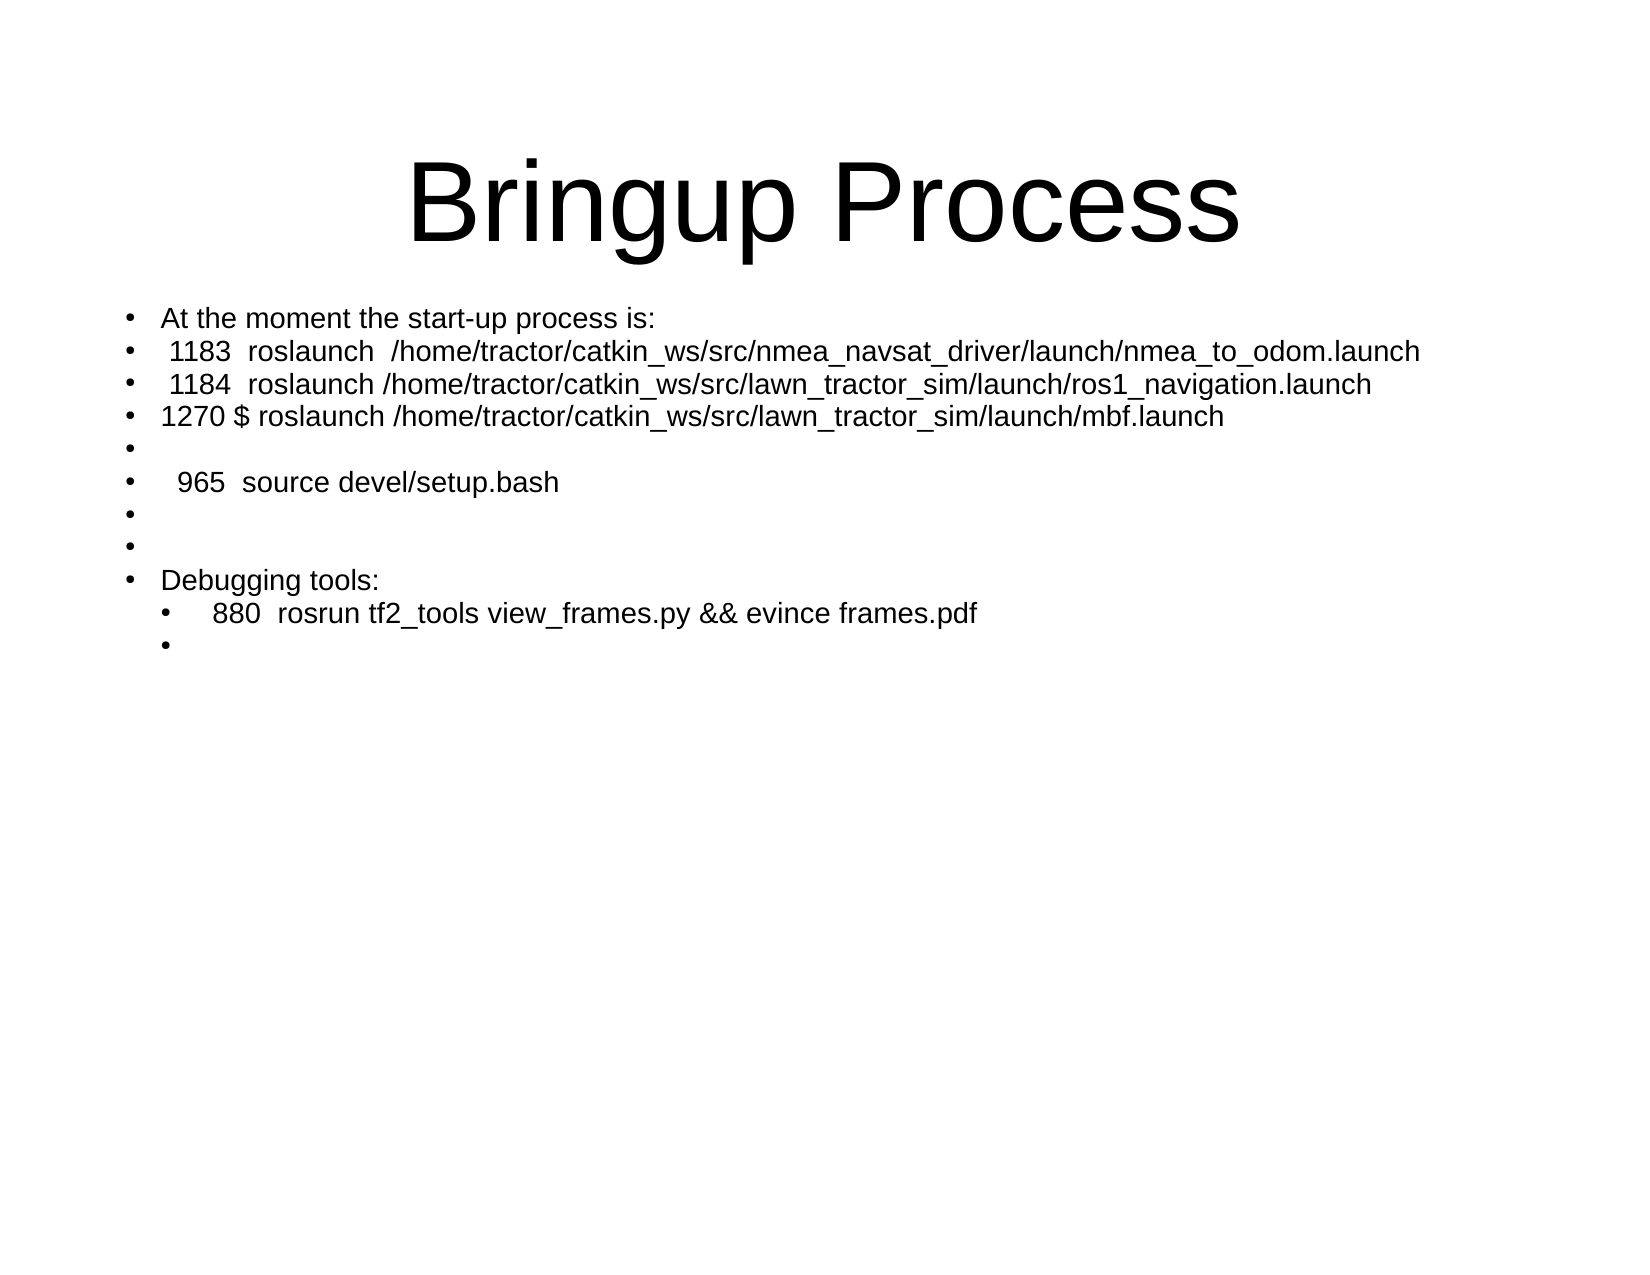

# Bringup Process
At the moment the start-up process is:
 1183 roslaunch /home/tractor/catkin_ws/src/nmea_navsat_driver/launch/nmea_to_odom.launch
 1184 roslaunch /home/tractor/catkin_ws/src/lawn_tractor_sim/launch/ros1_navigation.launch
1270 $ roslaunch /home/tractor/catkin_ws/src/lawn_tractor_sim/launch/mbf.launch
 965 source devel/setup.bash
Debugging tools:
 880 rosrun tf2_tools view_frames.py && evince frames.pdf